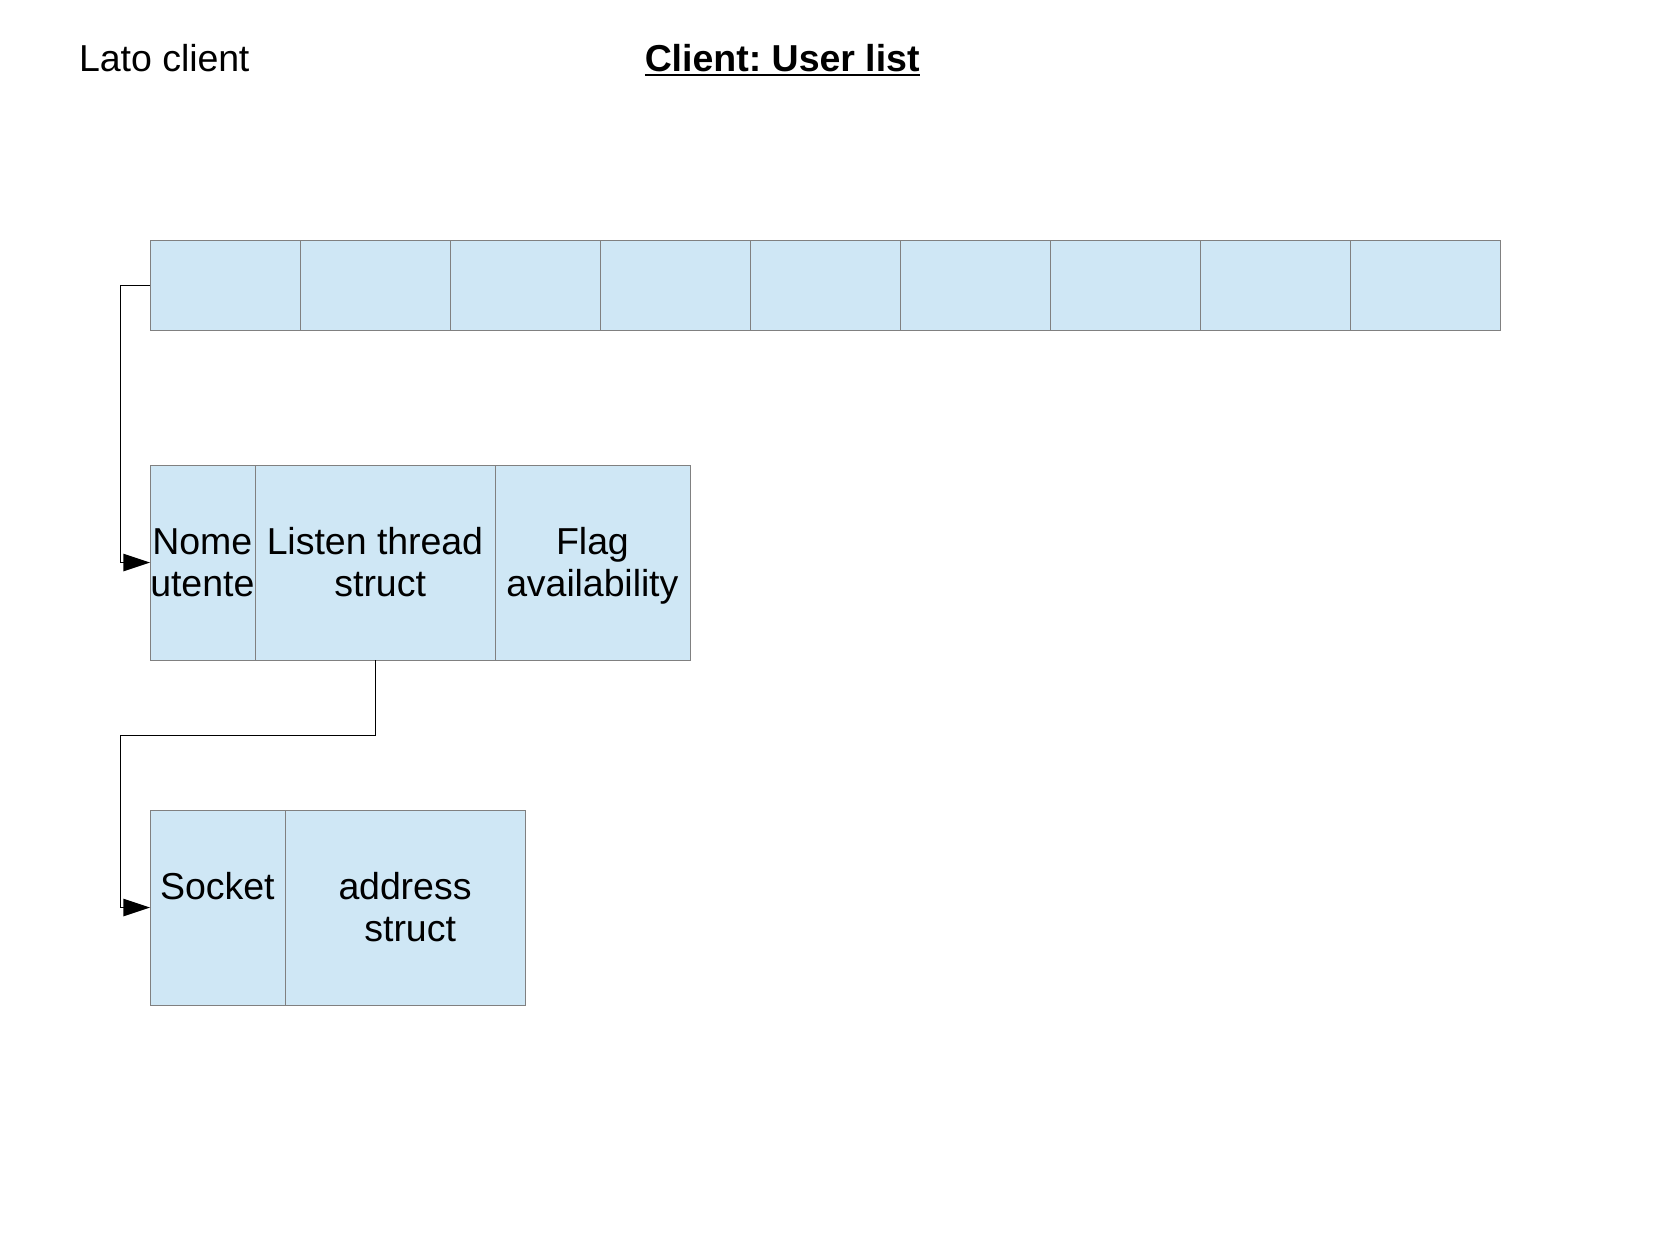

Client: User list
Lato client
Nome
utente
Listen thread
 struct
Flag
availability
Socket
address
 struct